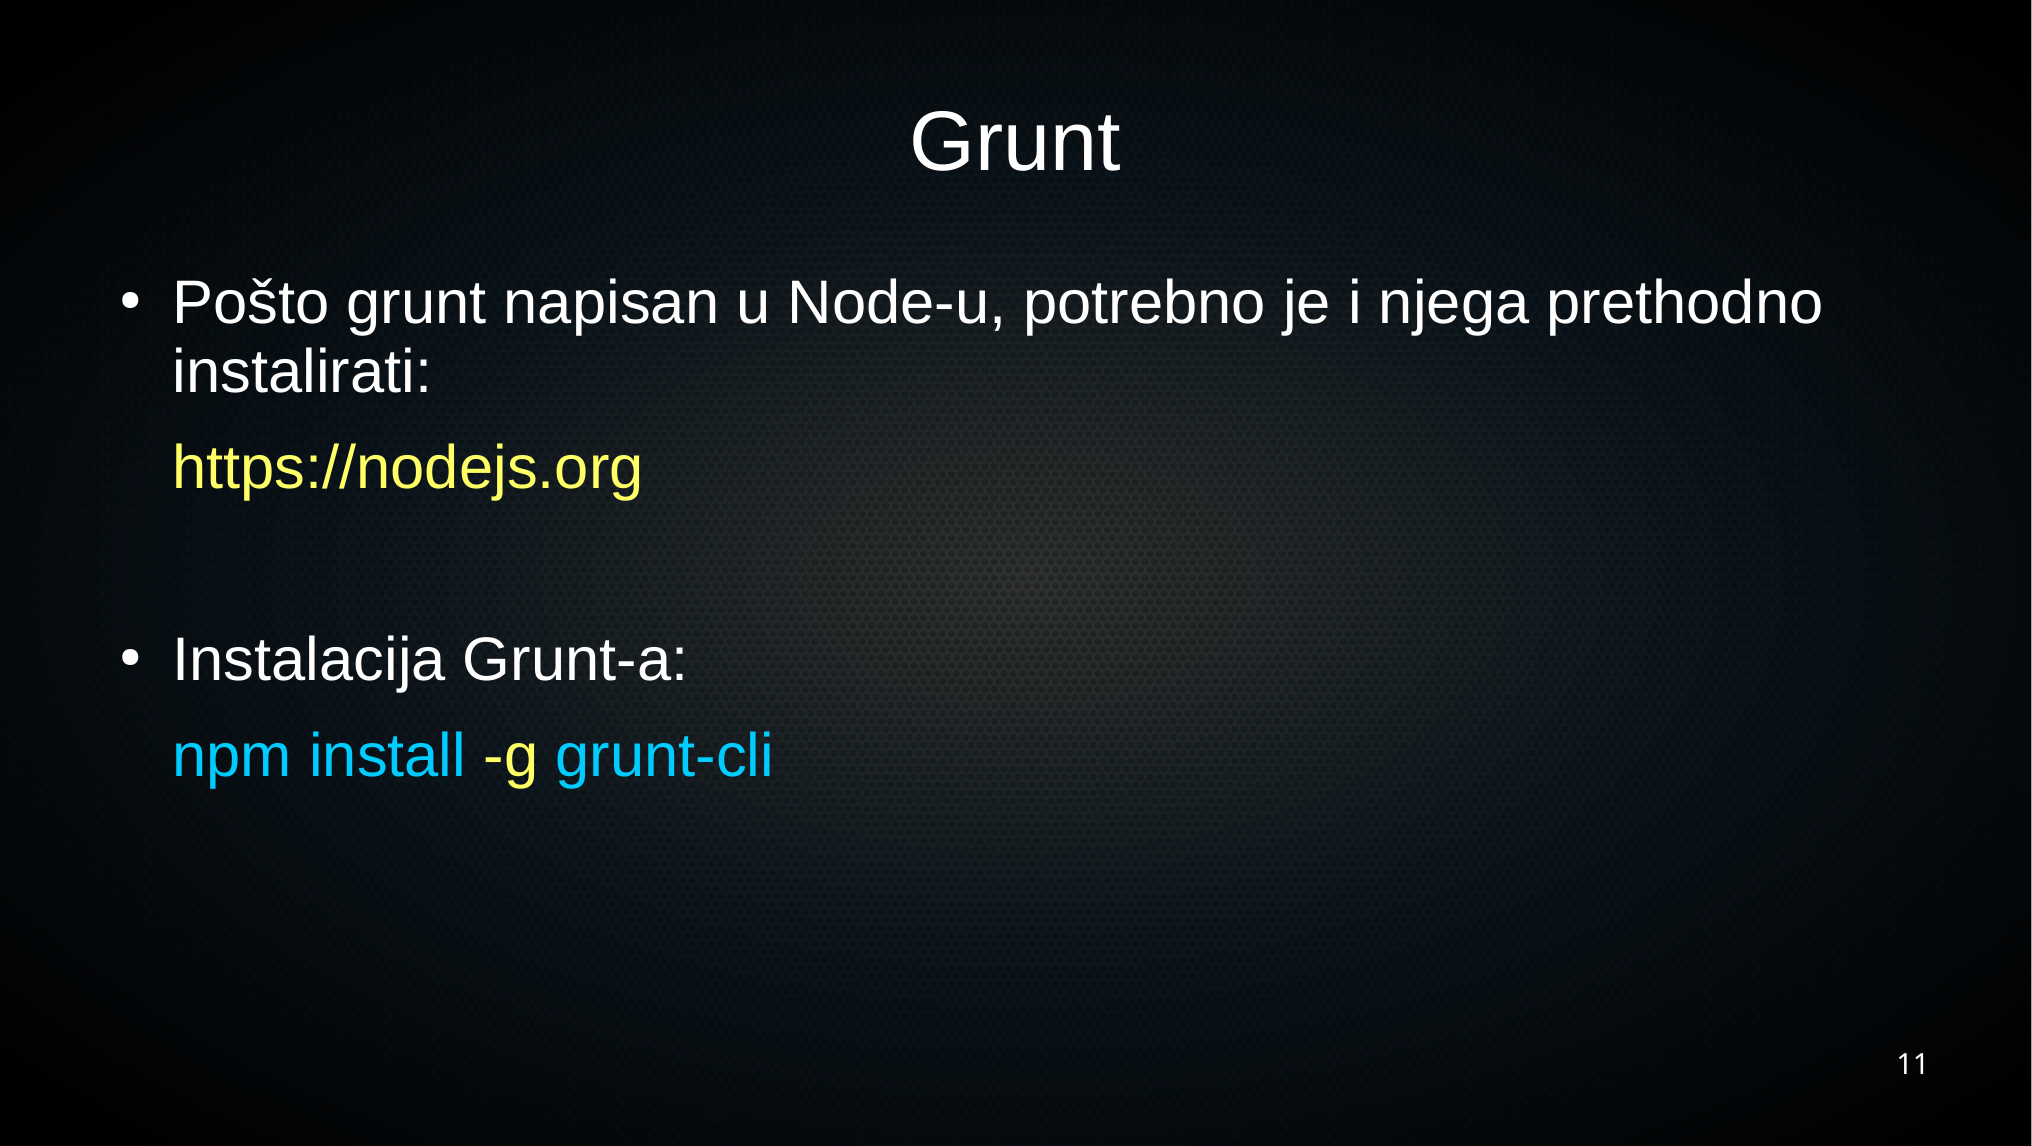

# Grunt
Pošto grunt napisan u Node-u, potrebno je i njega prethodno instalirati:
https://nodejs.org
Instalacija Grunt-a:
npm install -g grunt-cli
11